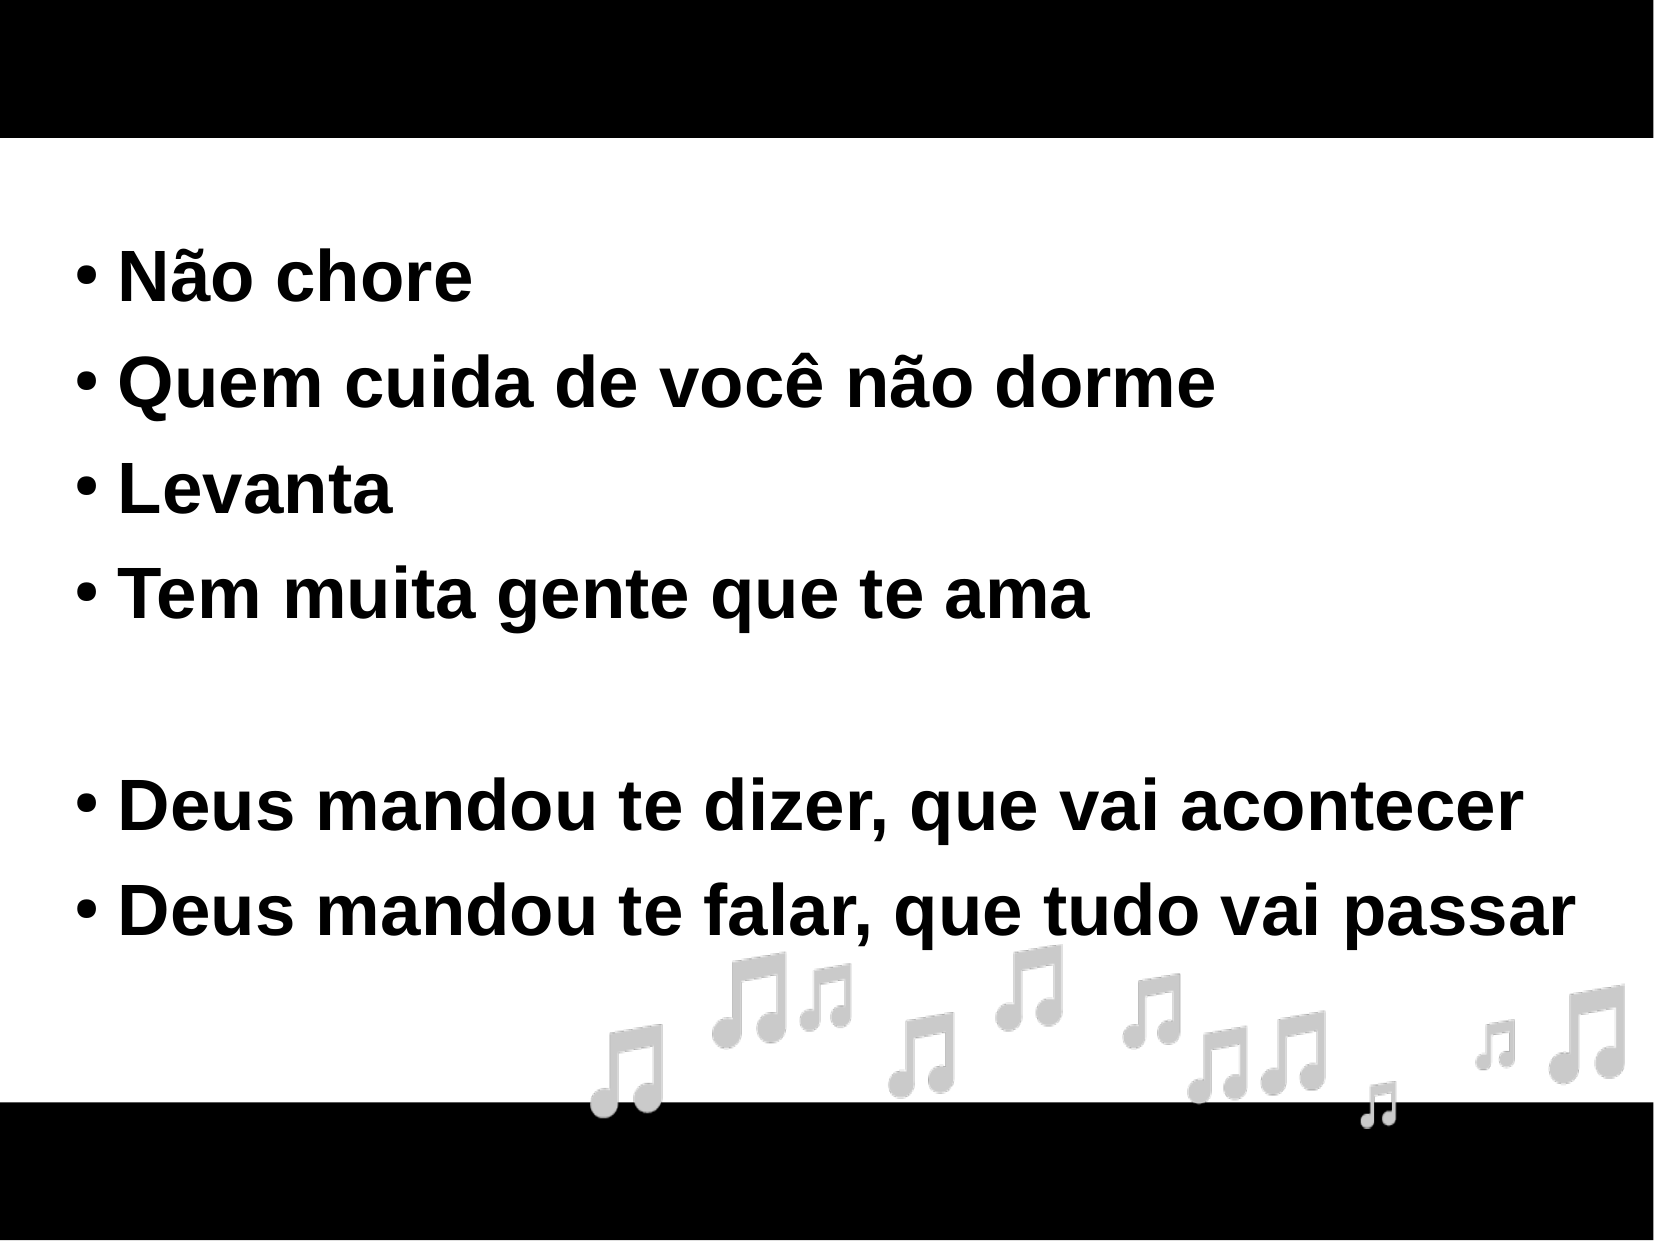

# Não chore
Quem cuida de você não dorme
Levanta
Tem muita gente que te ama
Deus mandou te dizer, que vai acontecer
Deus mandou te falar, que tudo vai passar